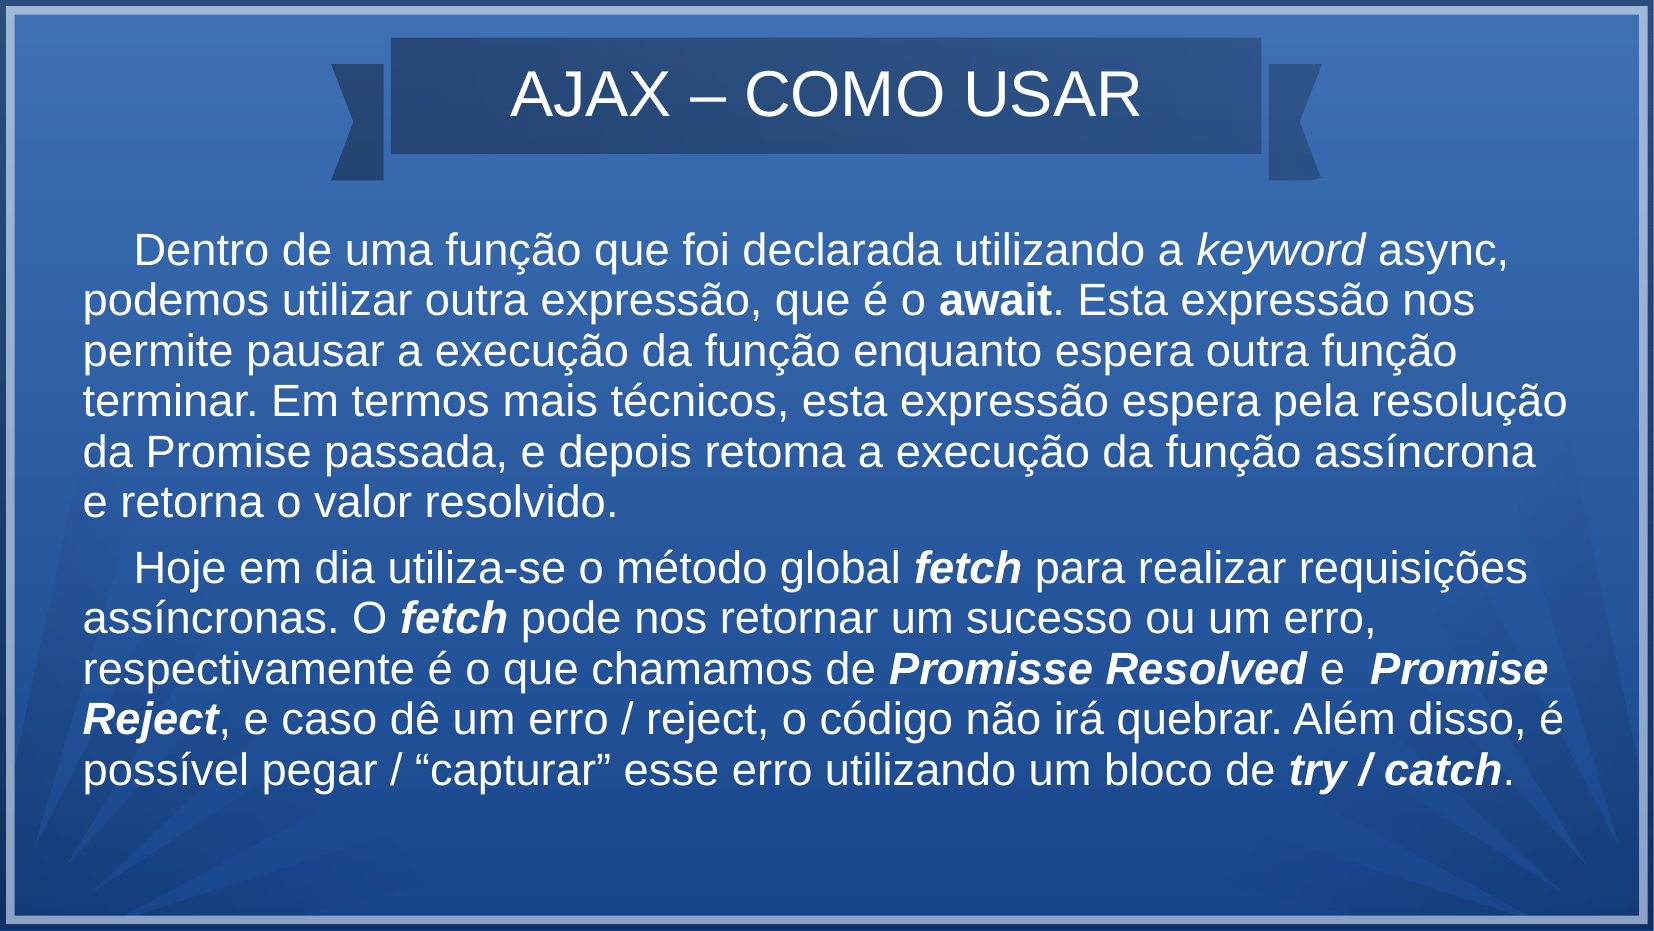

# AJAX – COMO USAR
Dentro de uma função que foi declarada utilizando a keyword async, podemos utilizar outra expressão, que é o await. Esta expressão nos permite pausar a execução da função enquanto espera outra função terminar. Em termos mais técnicos, esta expressão espera pela resolução da Promise passada, e depois retoma a execução da função assíncrona e retorna o valor resolvido.
Hoje em dia utiliza-se o método global fetch para realizar requisições assíncronas. O fetch pode nos retornar um sucesso ou um erro, respectivamente é o que chamamos de Promisse Resolved e Promise Reject, e caso dê um erro / reject, o código não irá quebrar. Além disso, é possível pegar / “capturar” esse erro utilizando um bloco de try / catch.